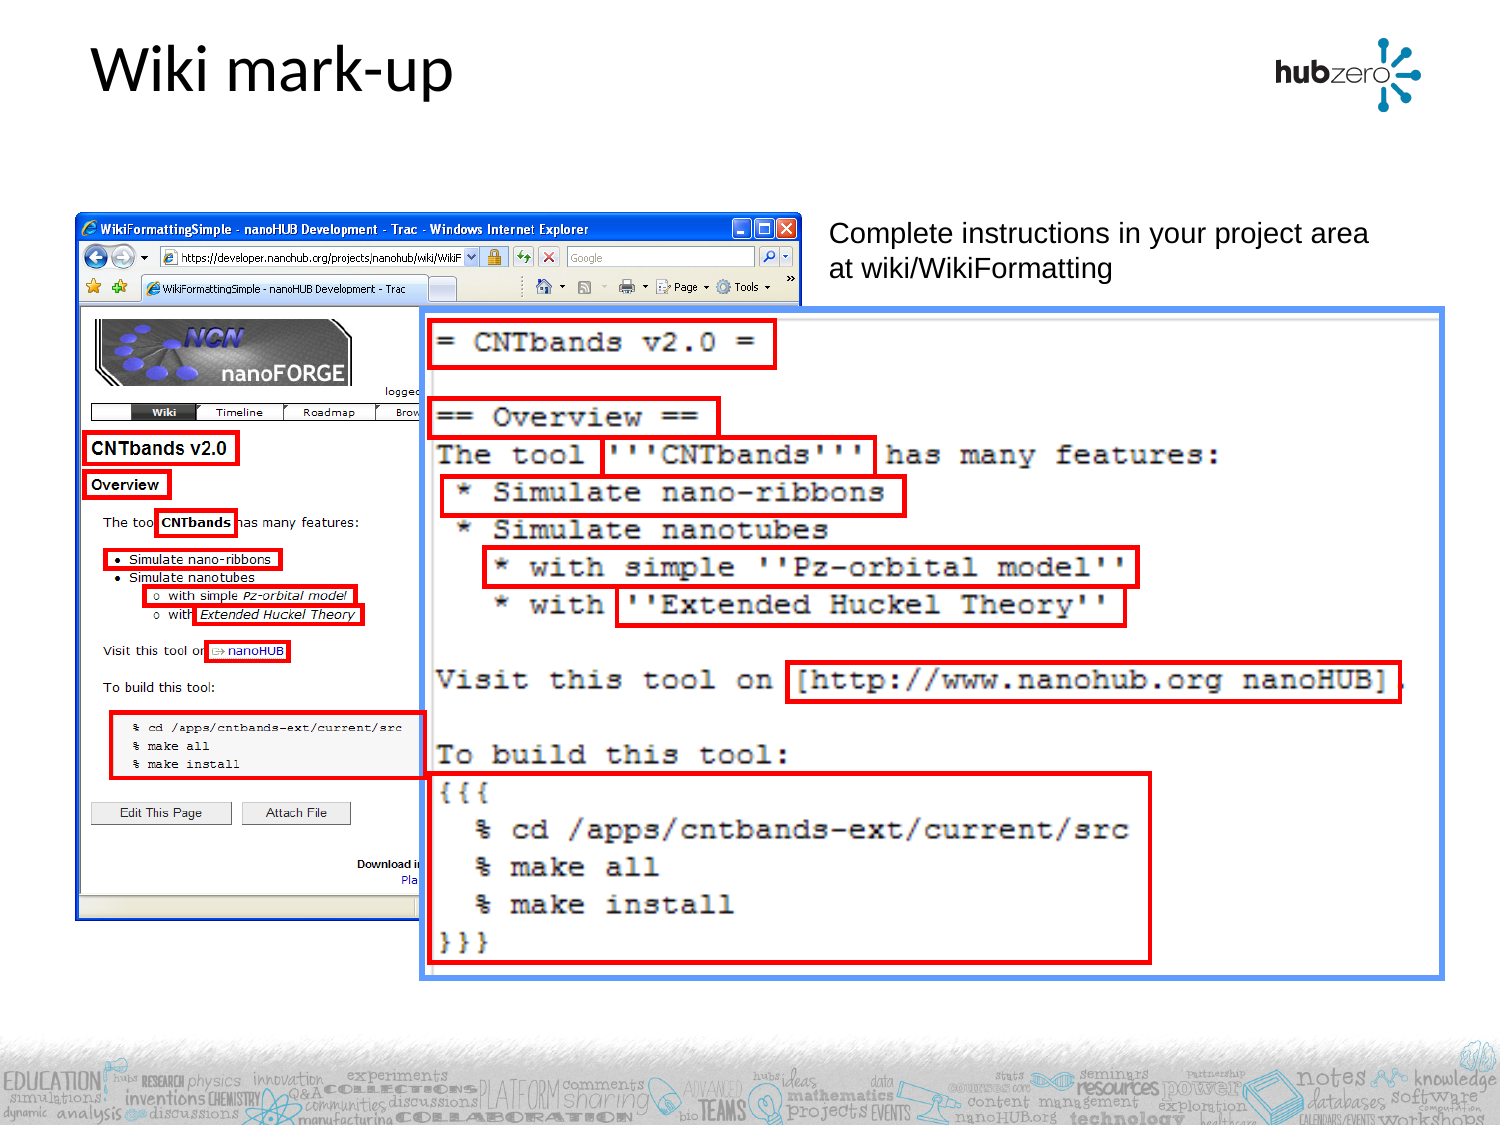

Wiki mark-up
Complete instructions in your project area
at wiki/WikiFormatting